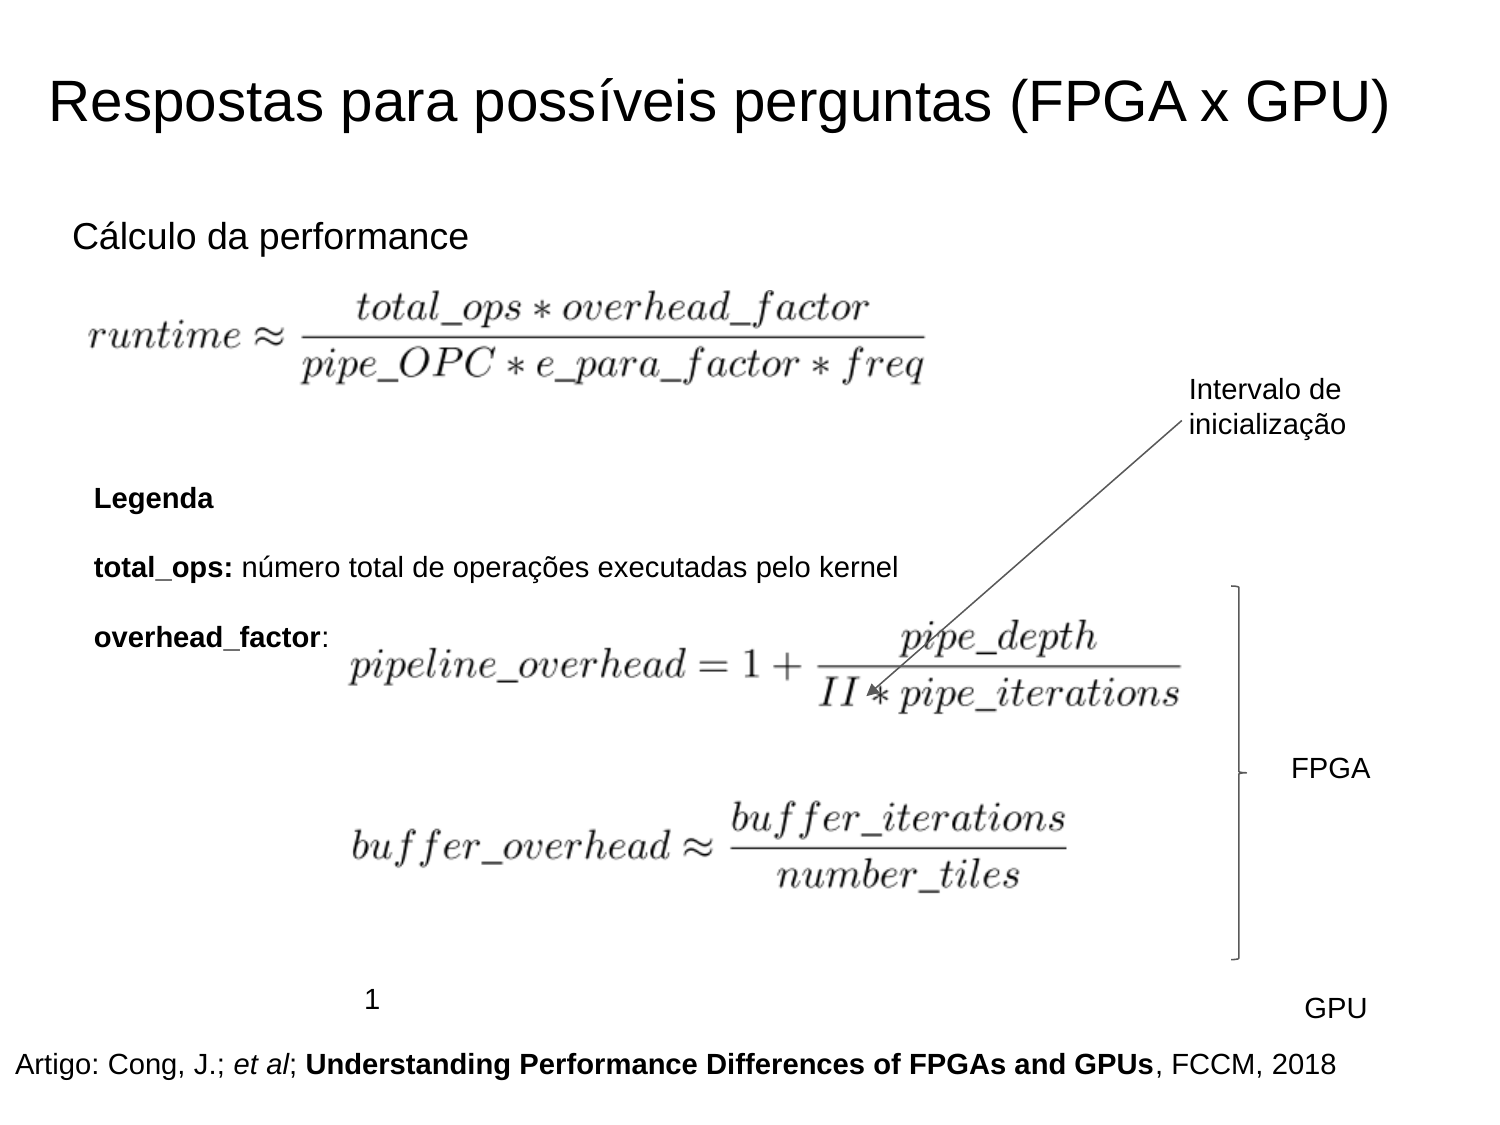

# Respostas para possíveis perguntas (FPGA x GPU)
Cálculo da performance
Intervalo de inicialização
Legenda
total_ops: número total de operações executadas pelo kernel
overhead_factor:
FPGA
1
GPU
Artigo: Cong, J.; et al; Understanding Performance Differences of FPGAs and GPUs, FCCM, 2018